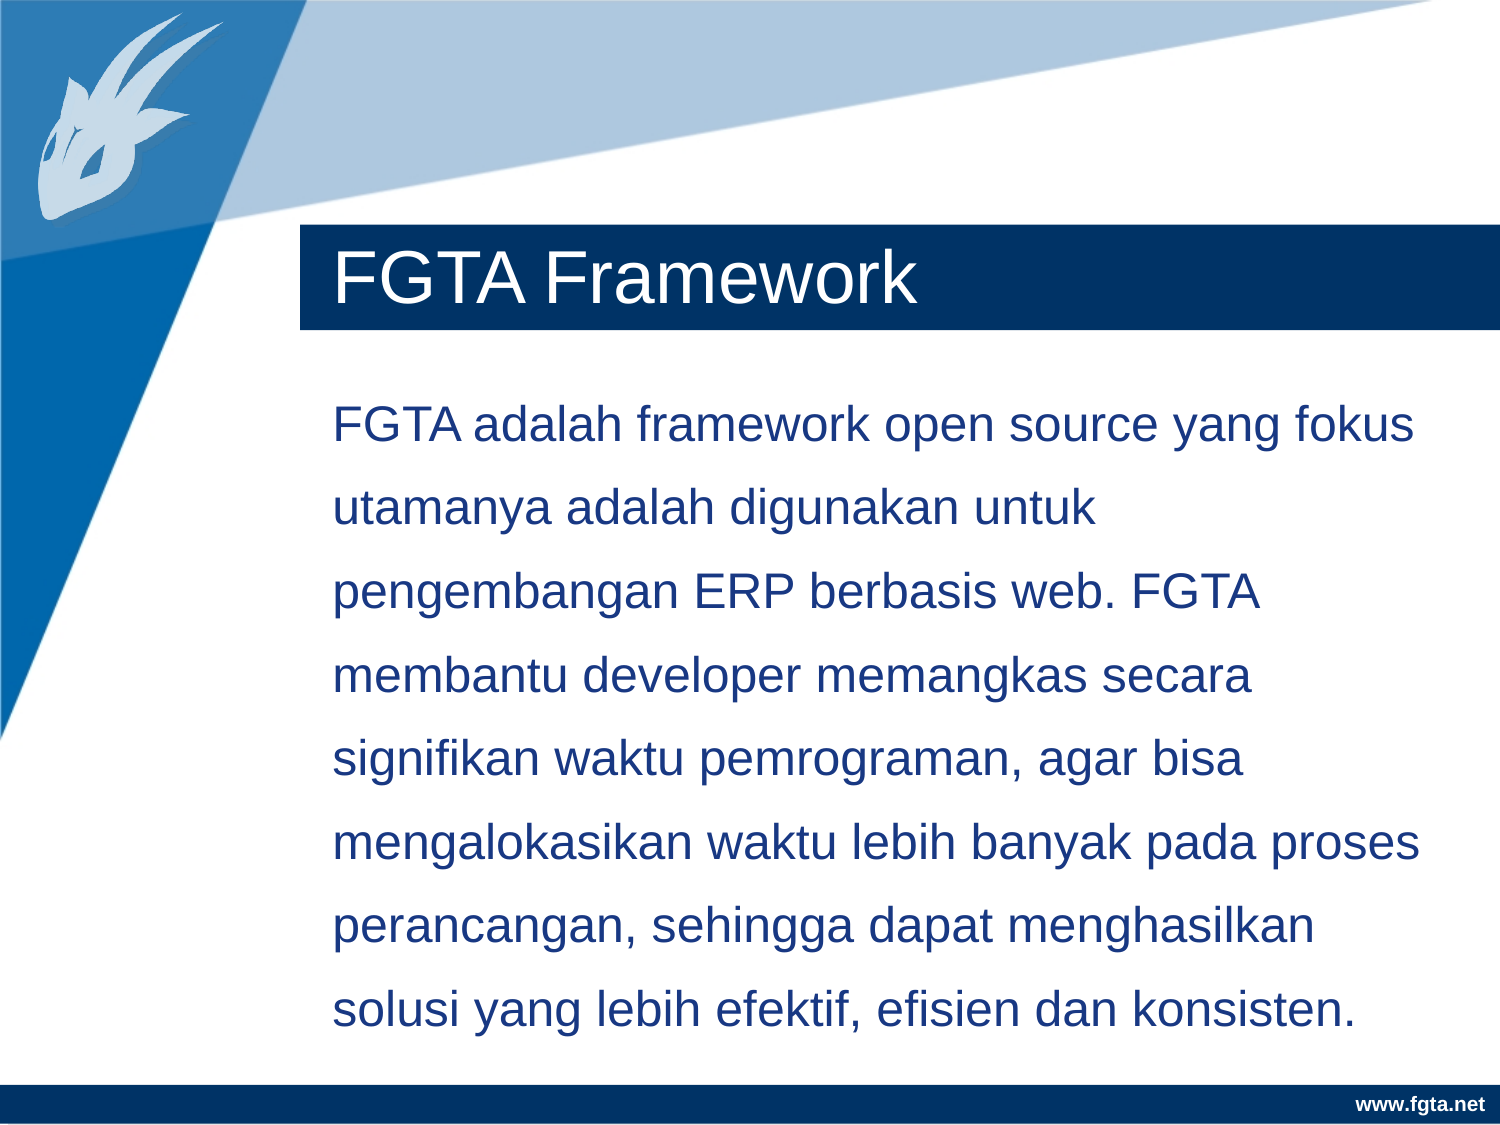

# FGTA Framework
FGTA adalah framework open source yang fokus utamanya adalah digunakan untuk pengembangan ERP berbasis web. FGTA membantu developer memangkas secara signifikan waktu pemrograman, agar bisa mengalokasikan waktu lebih banyak pada proses perancangan, sehingga dapat menghasilkan solusi yang lebih efektif, efisien dan konsisten.